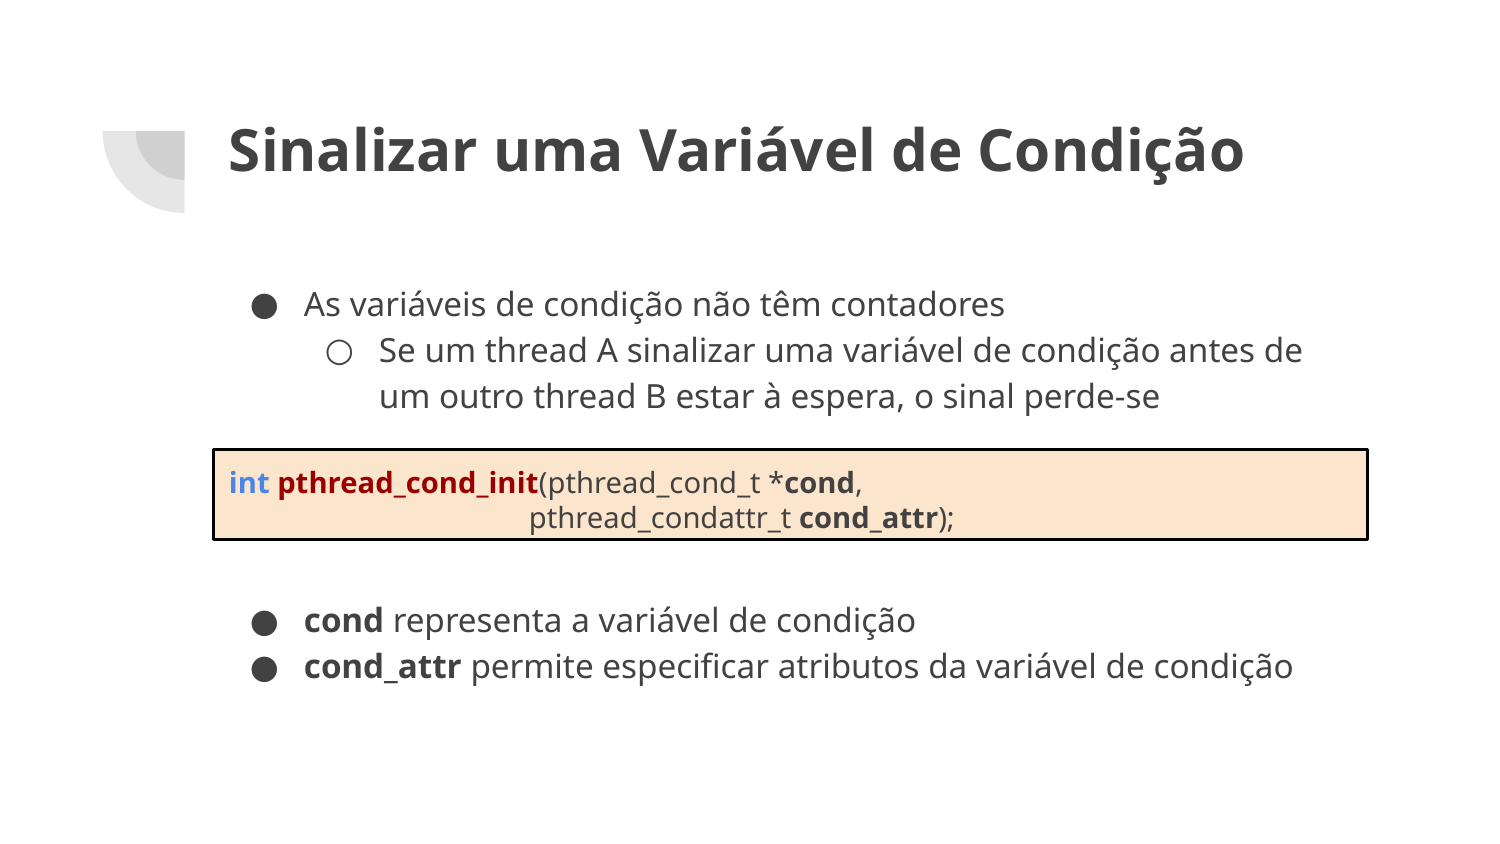

# Sinalizar uma Variável de Condição
As variáveis de condição não têm contadores
Se um thread A sinalizar uma variável de condição antes de um outro thread B estar à espera, o sinal perde-se
int pthread_cond_init(pthread_cond_t *cond,
pthread_condattr_t cond_attr);
cond representa a variável de condição
cond_attr permite especificar atributos da variável de condição